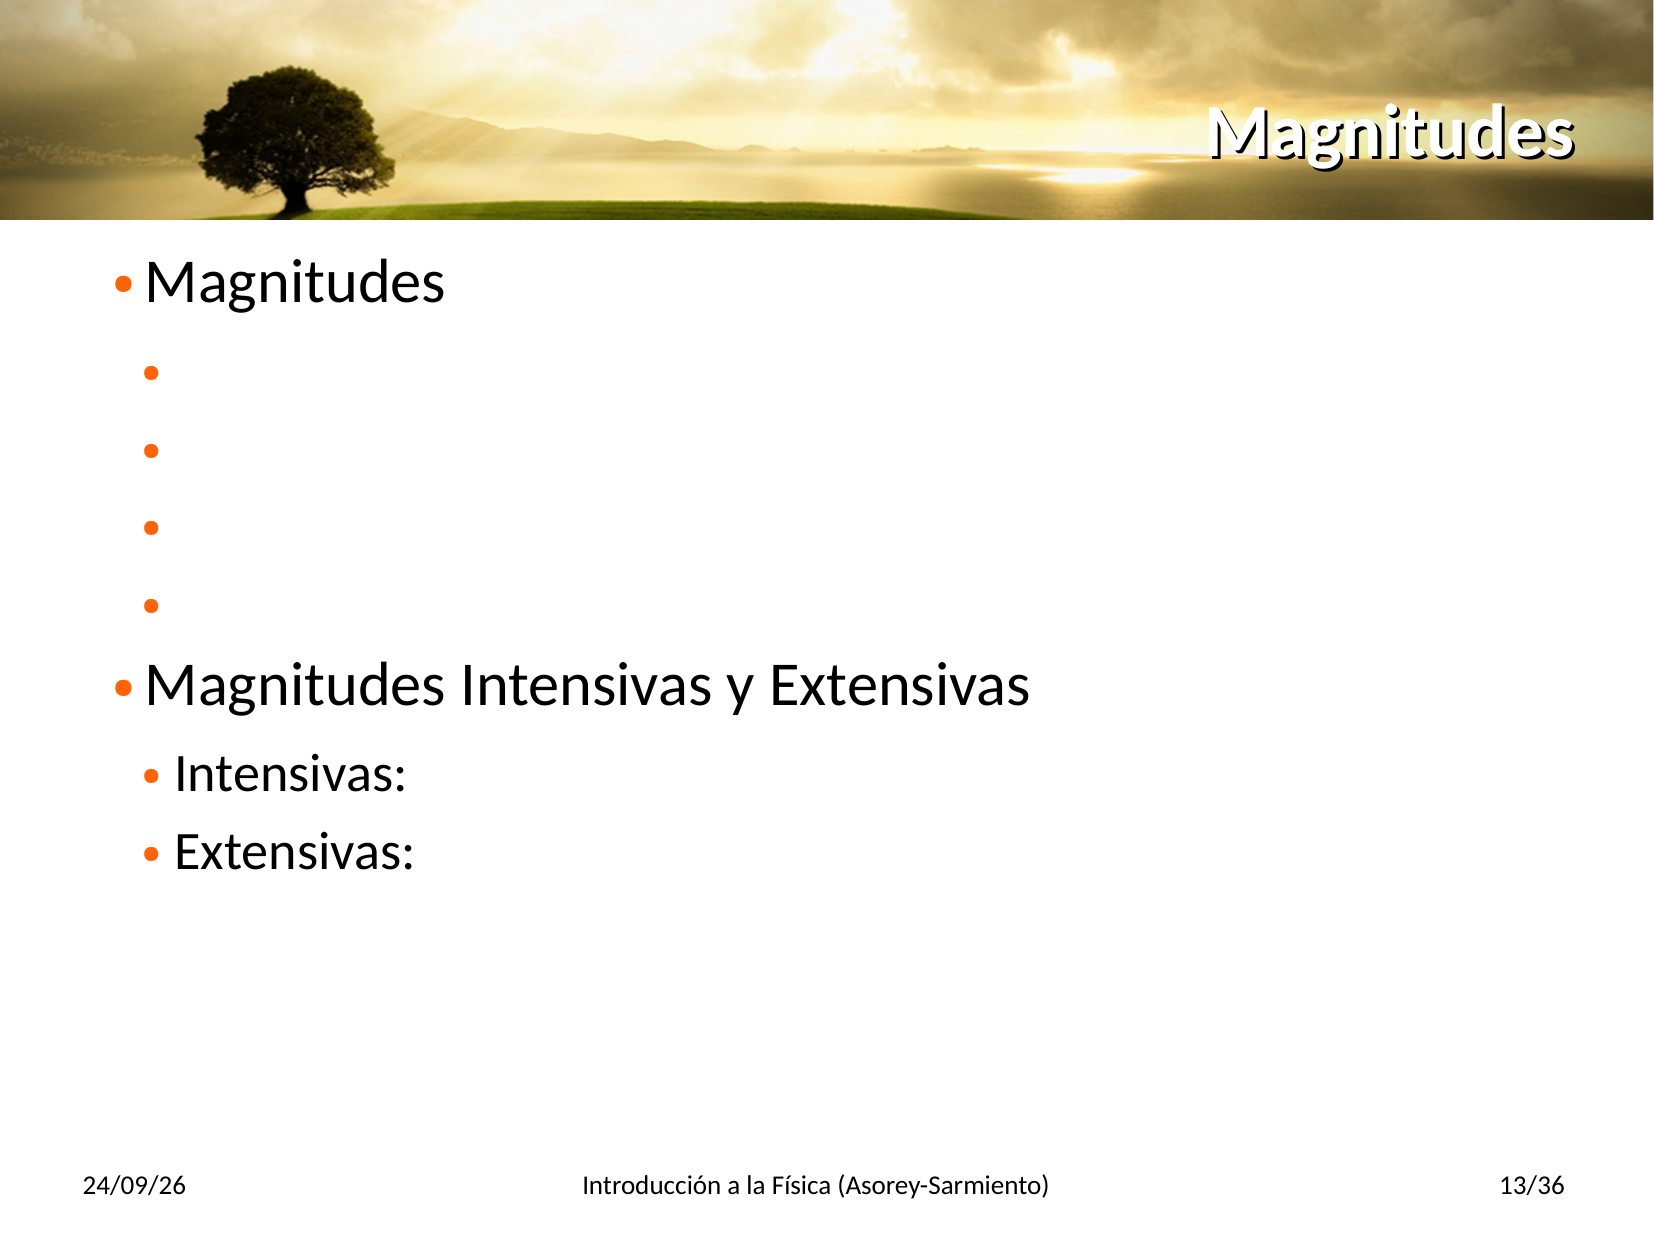

# Magnitudes
Magnitudes
Magnitudes Intensivas y Extensivas
Intensivas:
Extensivas:
Introducción a la Física (Asorey-Sarmiento)
13